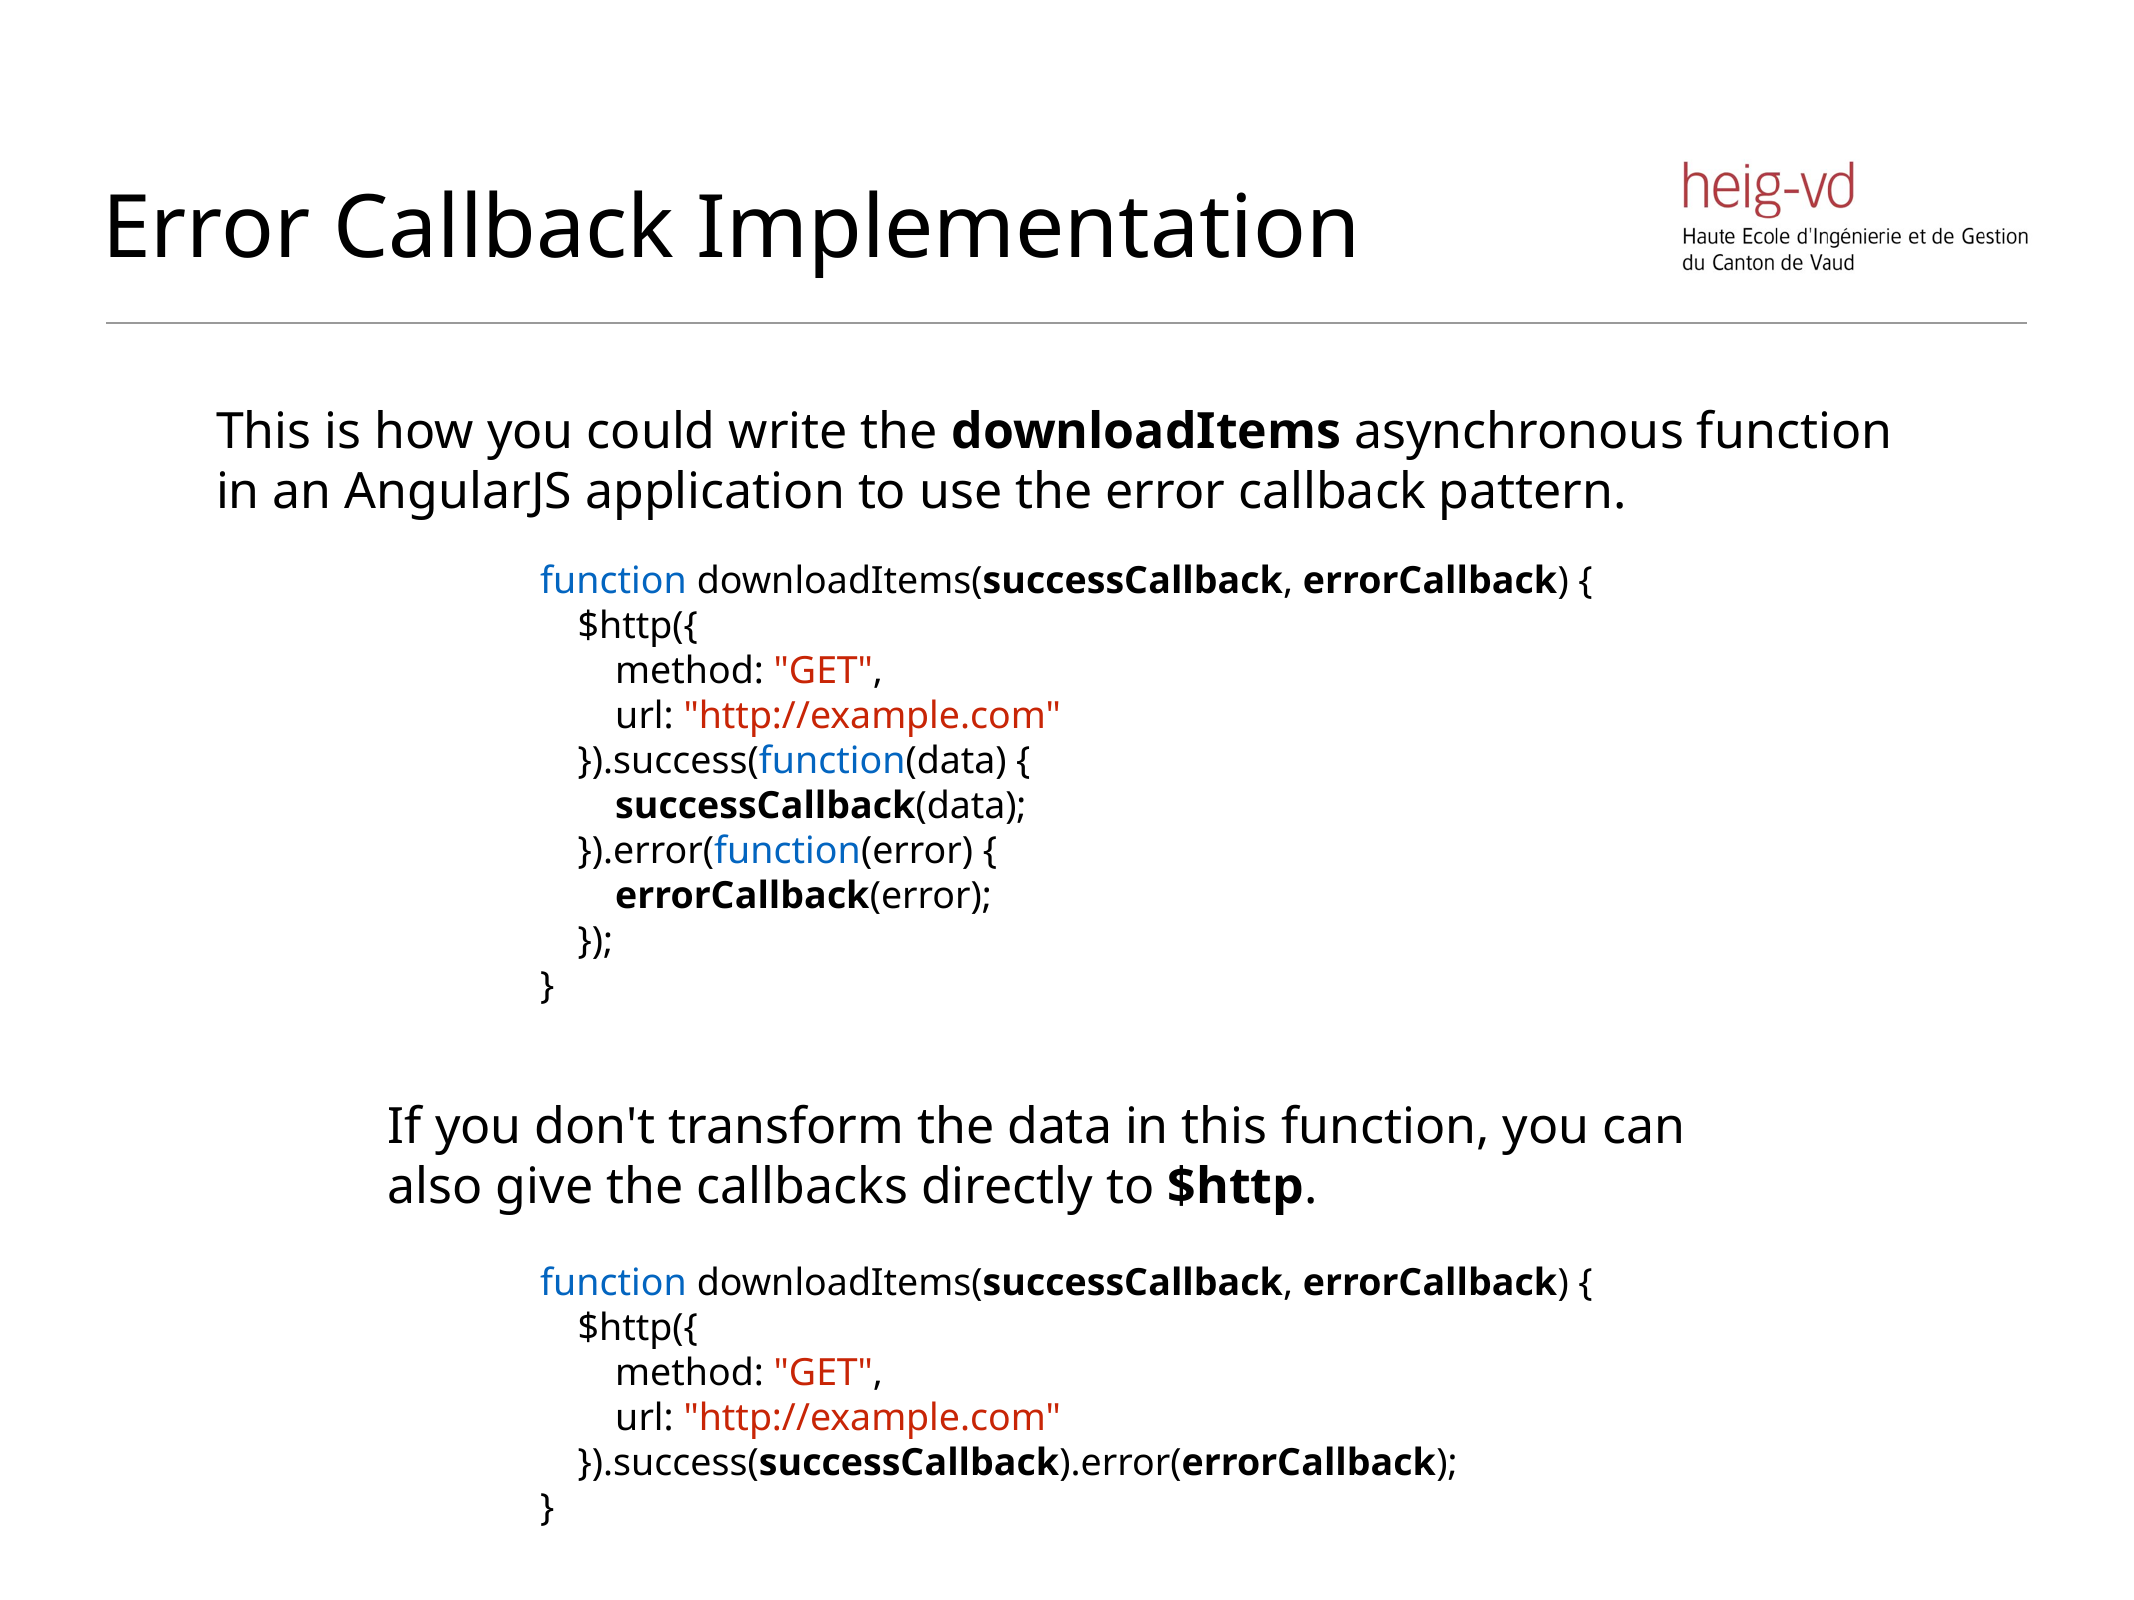

# Error Callback Implementation
This is how you could write the downloadItems asynchronous function in an AngularJS application to use the error callback pattern.
function downloadItems(successCallback, errorCallback) {
$http({
method: "GET",
url: "http://example.com"
}).success(function(data) {
successCallback(data);
}).error(function(error) {
errorCallback(error);
});
}
If you don't transform the data in this function, you can also give the callbacks directly to $http.
function downloadItems(successCallback, errorCallback) {
$http({
method: "GET",
url: "http://example.com"
}).success(successCallback).error(errorCallback);
}